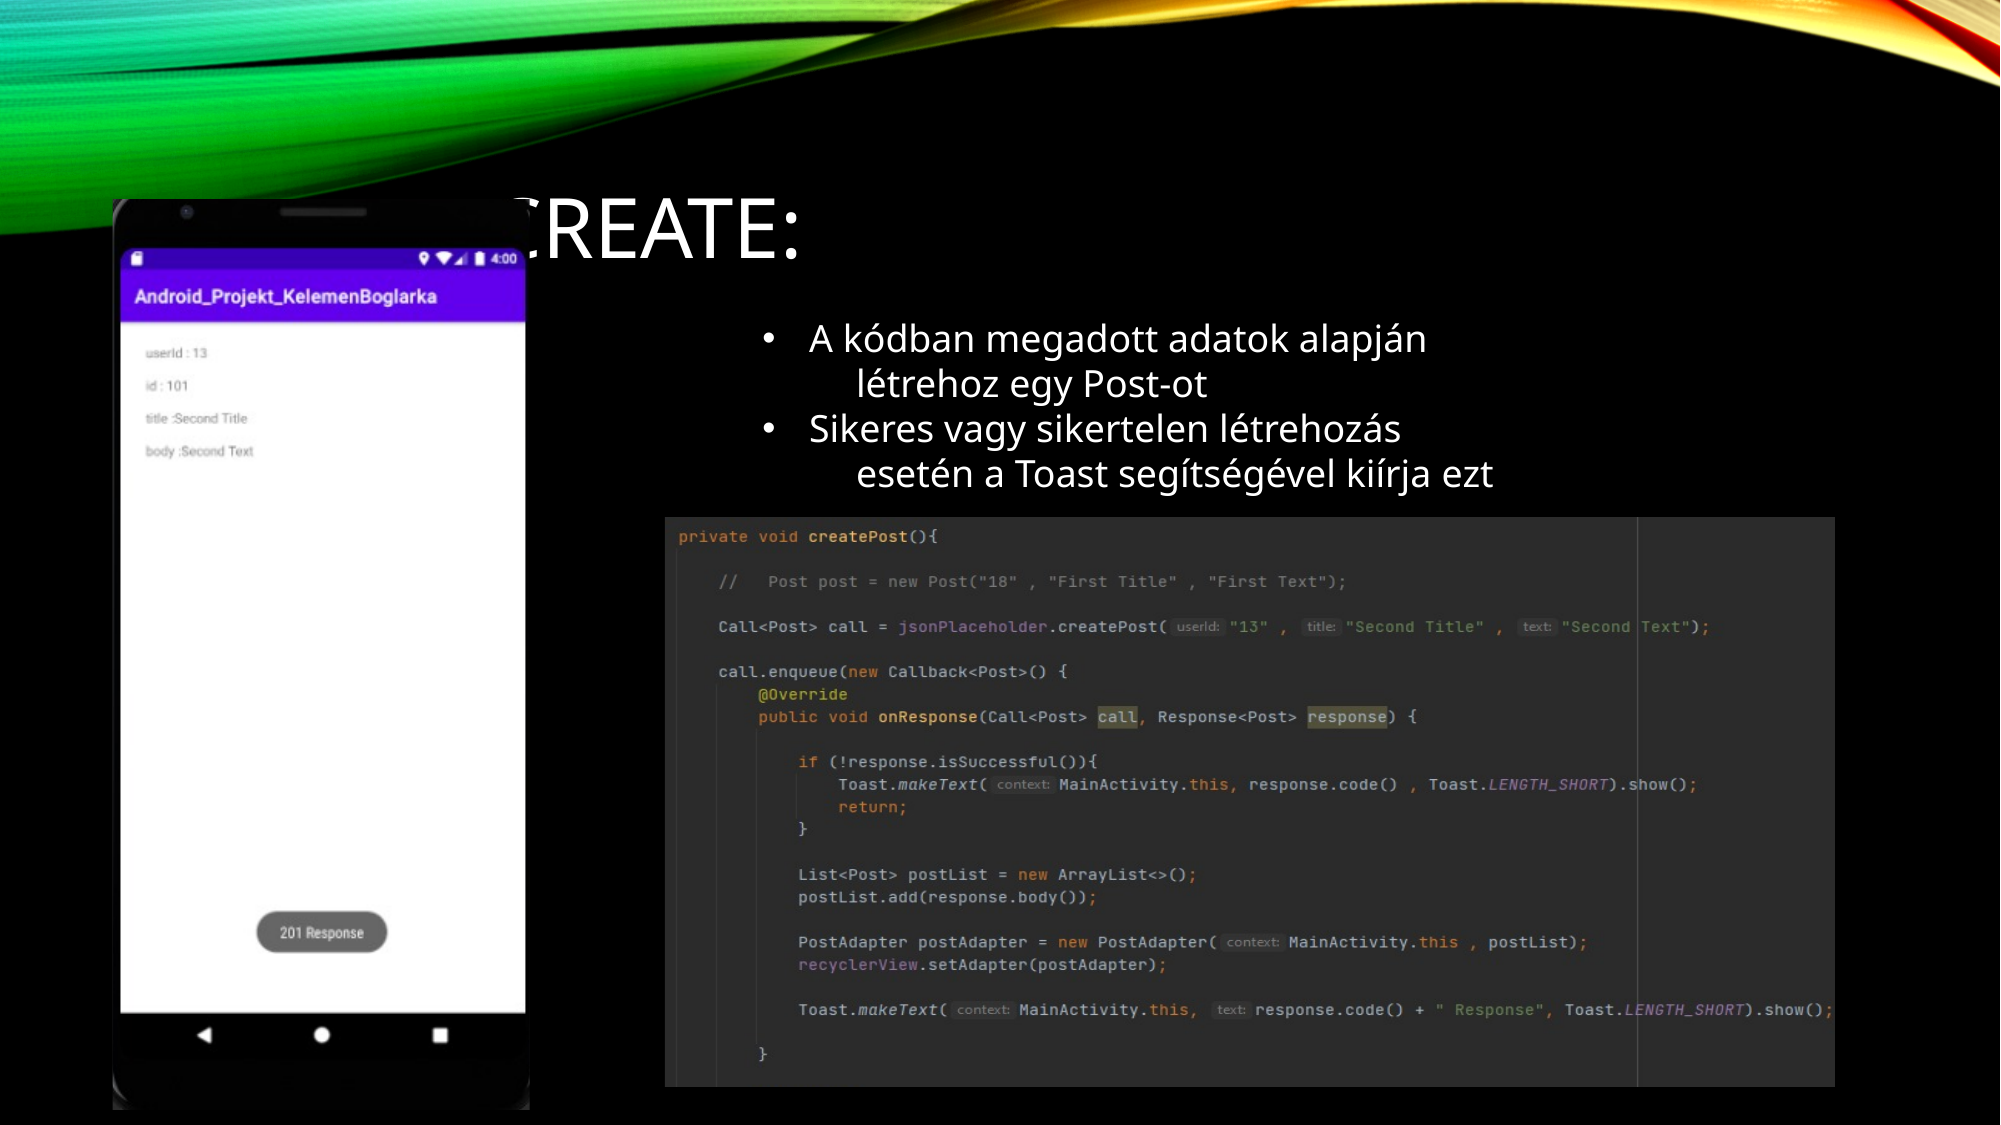

# Create:
A kódban megadott adatok alapján létrehoz egy Post-ot
Sikeres vagy sikertelen létrehozás esetén a Toast segítségével kiírja ezt